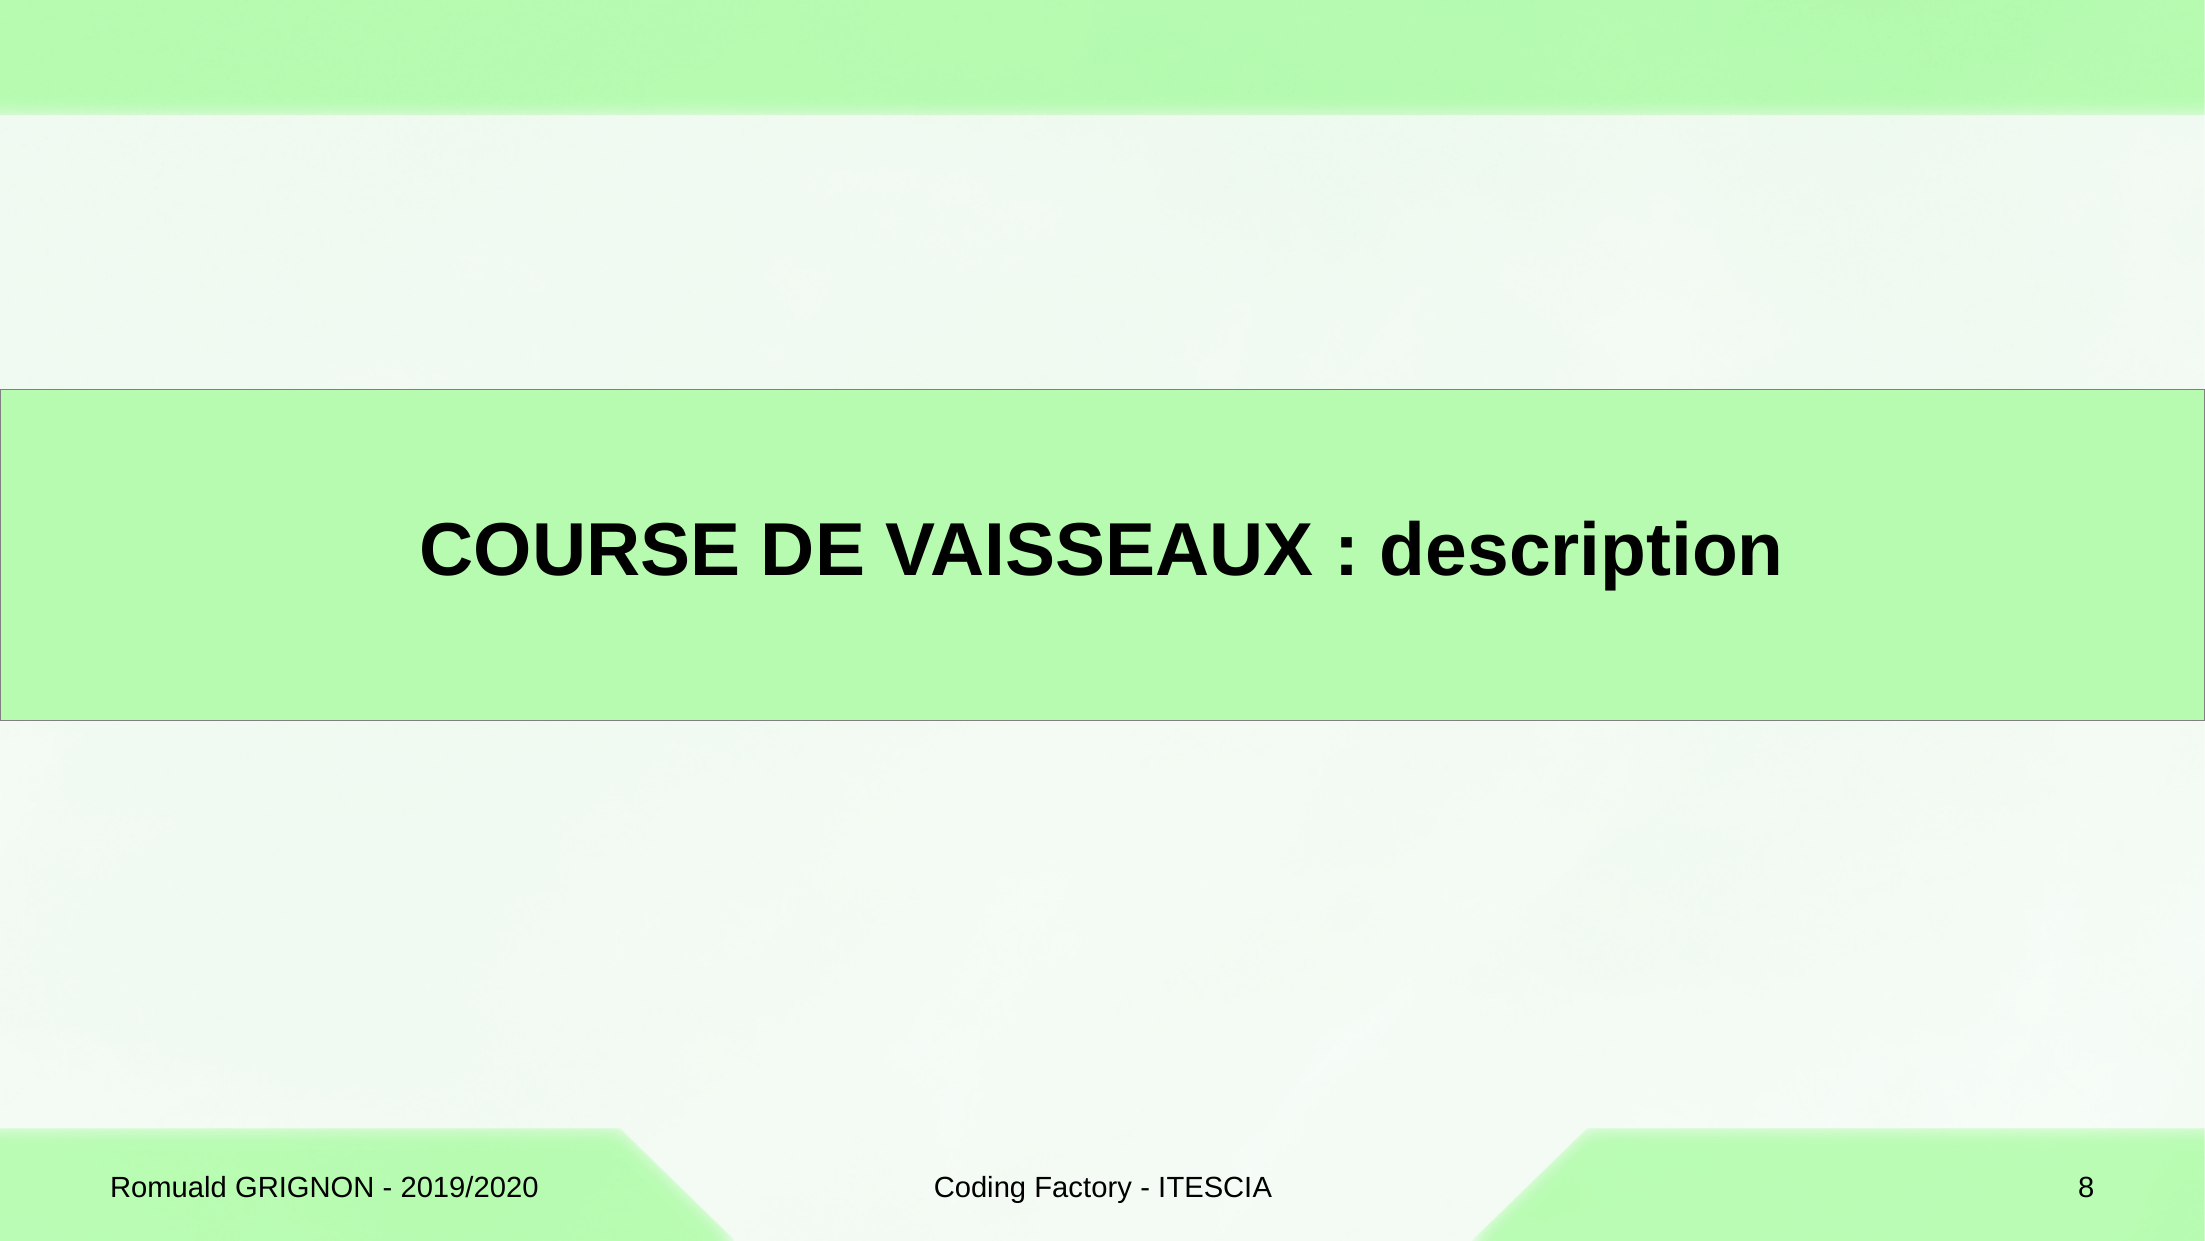

# COURSE DE VAISSEAUX : description
Romuald GRIGNON - 2019/2020
Coding Factory - ITESCIA
8